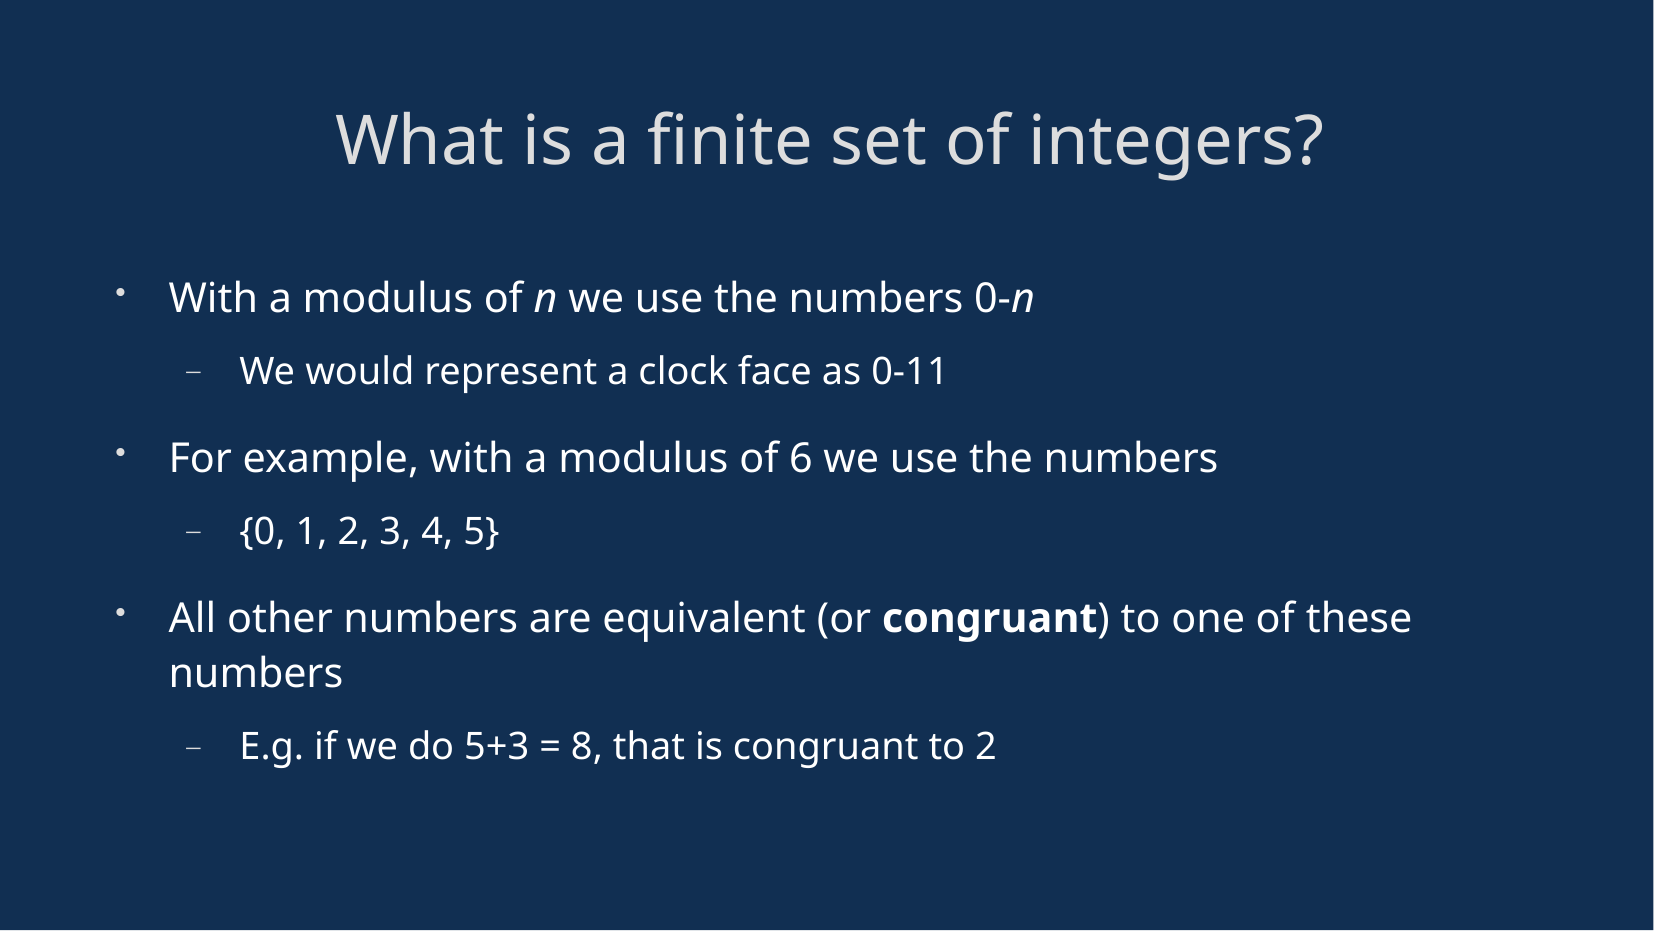

# What is a finite set of integers?
With a modulus of n we use the numbers 0-n
We would represent a clock face as 0-11
For example, with a modulus of 6 we use the numbers
{0, 1, 2, 3, 4, 5}
All other numbers are equivalent (or congruant) to one of these numbers
E.g. if we do 5+3 = 8, that is congruant to 2